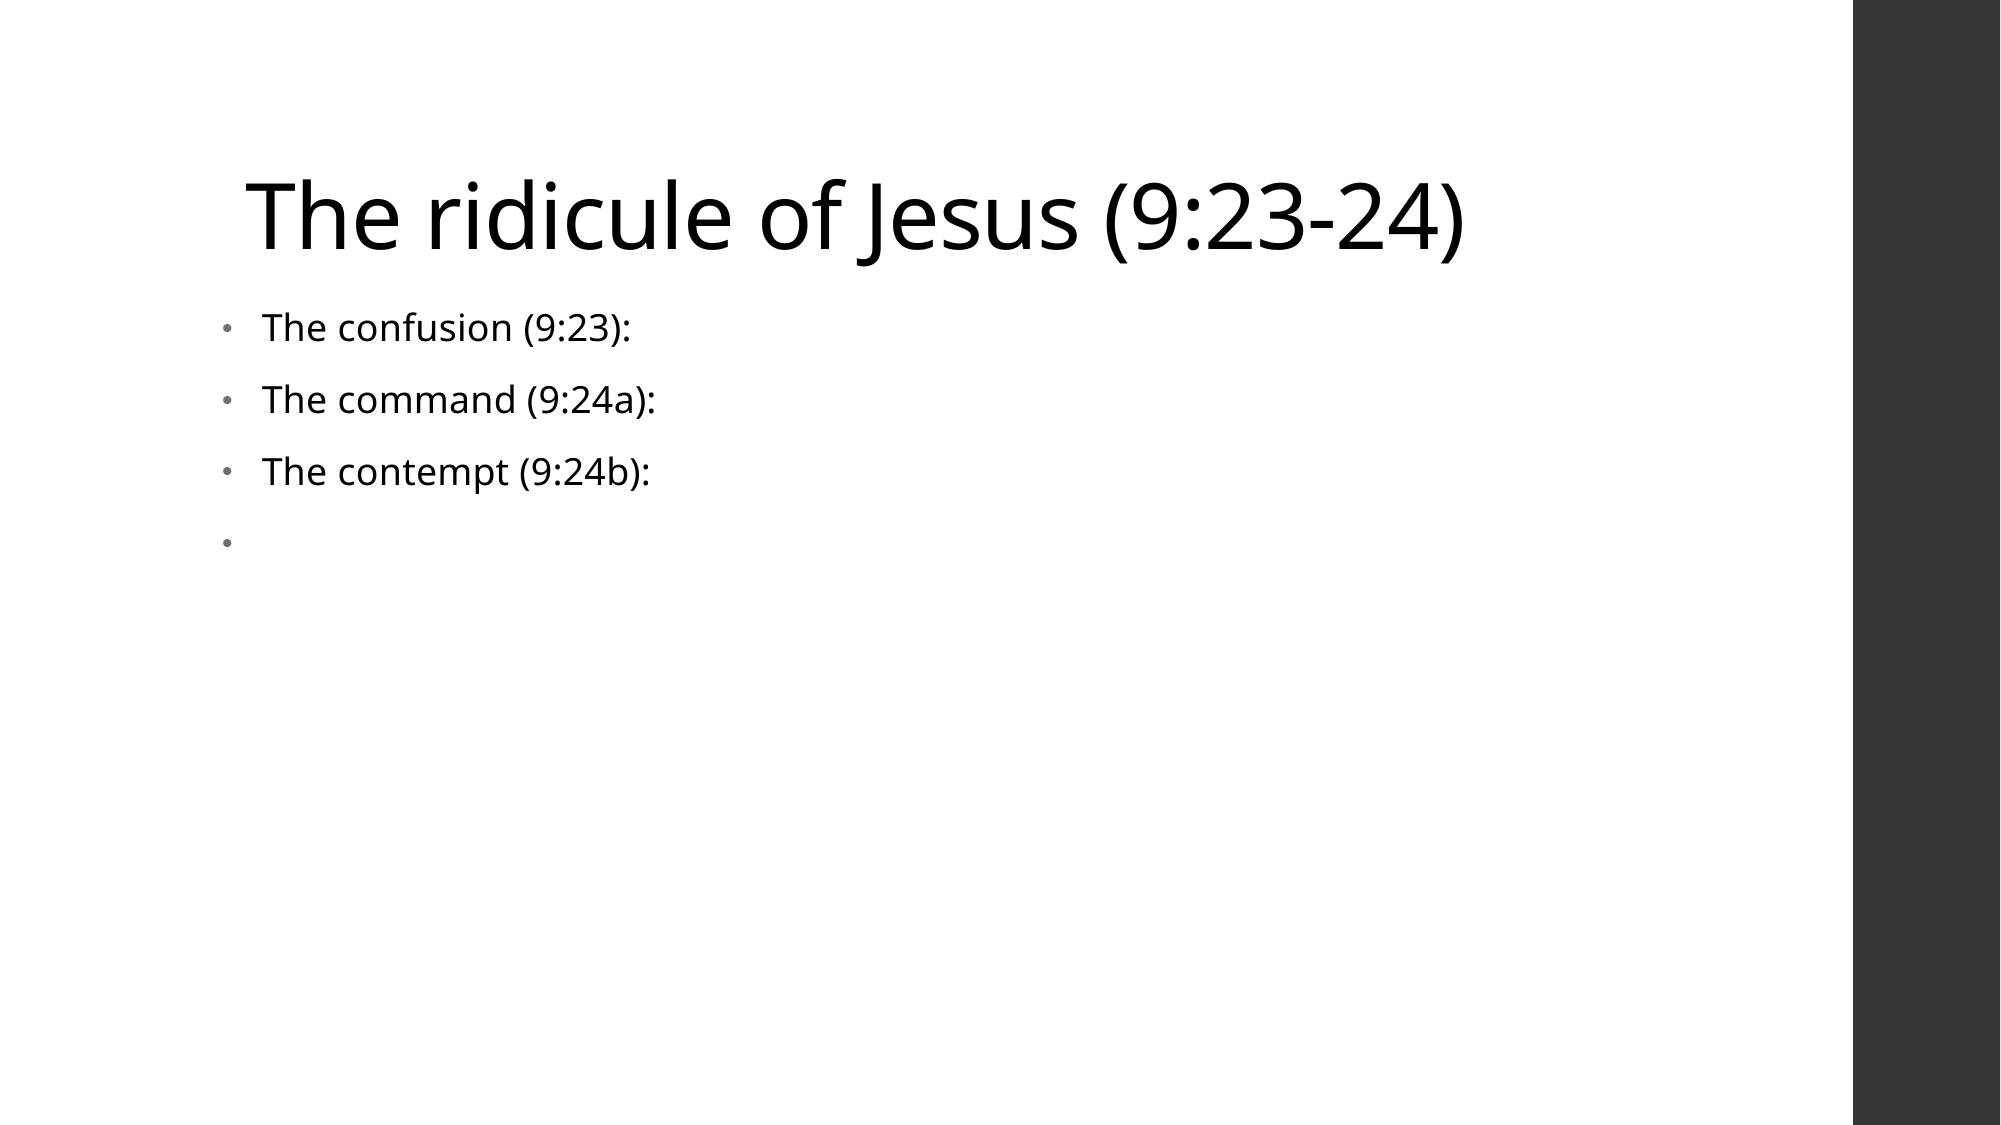

# The ridicule of Jesus (9:23-24)
 The confusion (9:23):
 The command (9:24a):
 The contempt (9:24b):